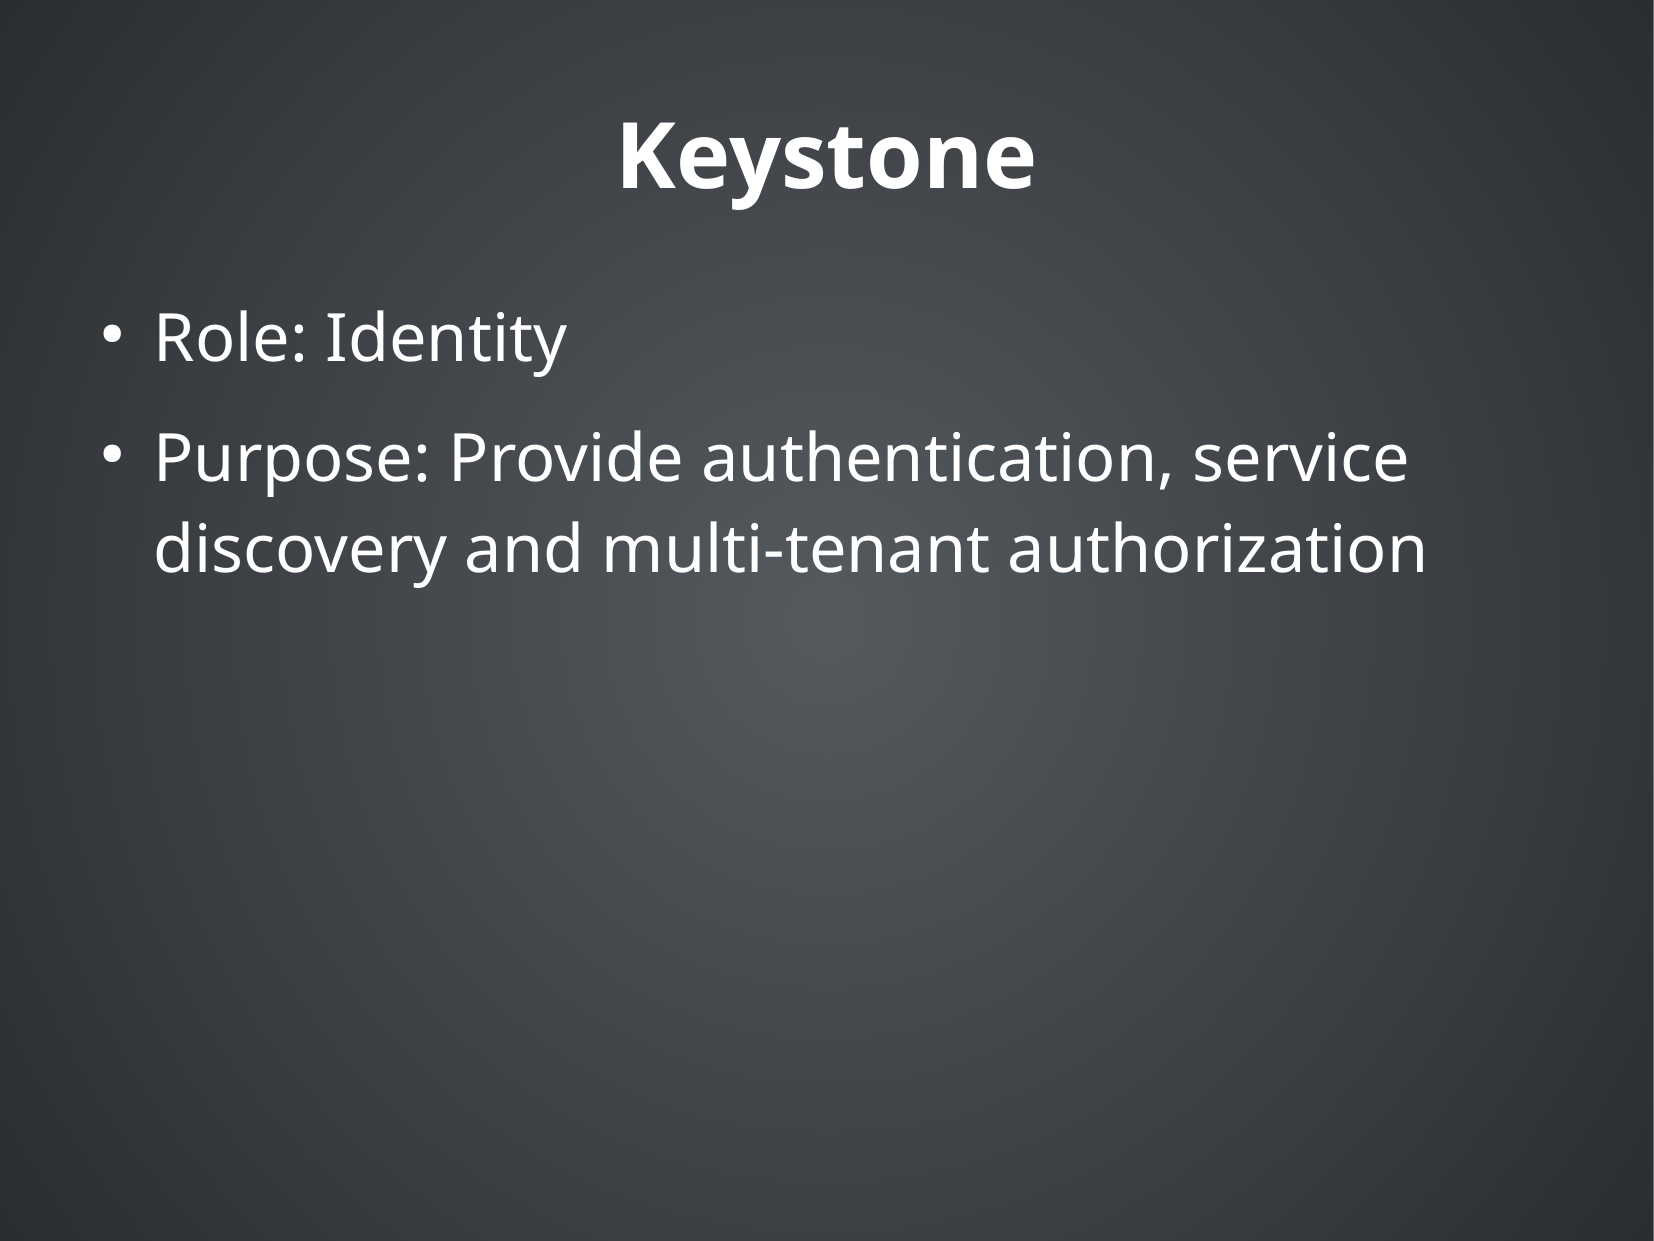

# Keystone
Role: Identity
Purpose: Provide authentication, service discovery and multi-tenant authorization